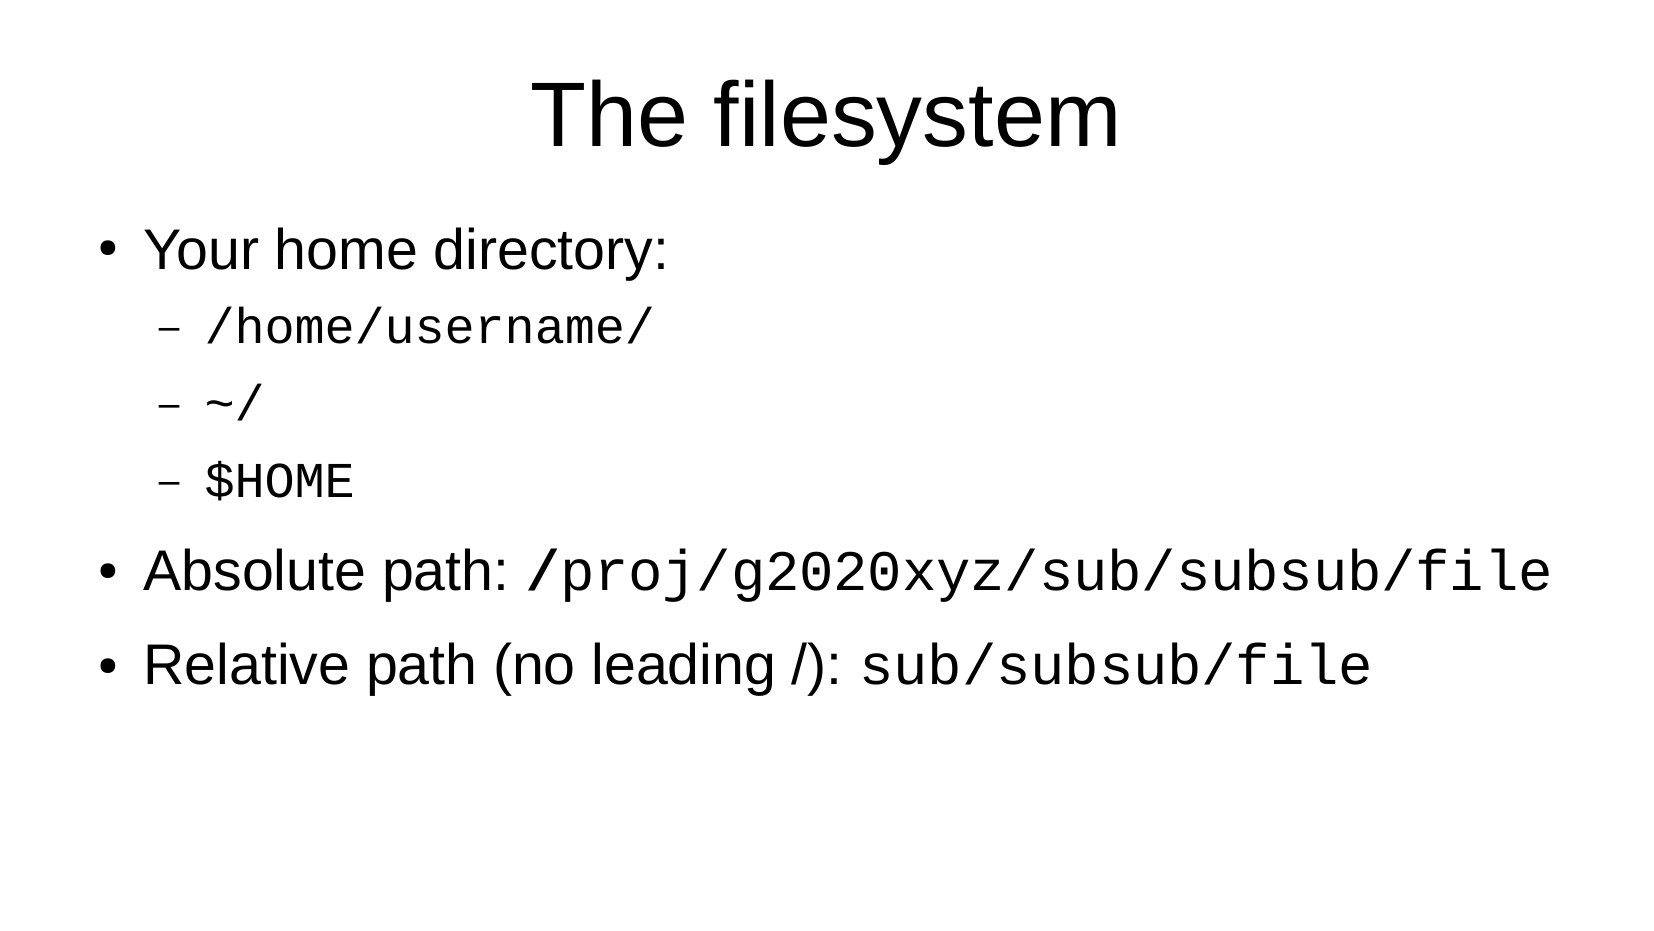

# The filesystem
Your home directory:
/home/username/
~/
$HOME
Absolute path: /proj/g2020xyz/sub/subsub/file
Relative path (no leading /): sub/subsub/file